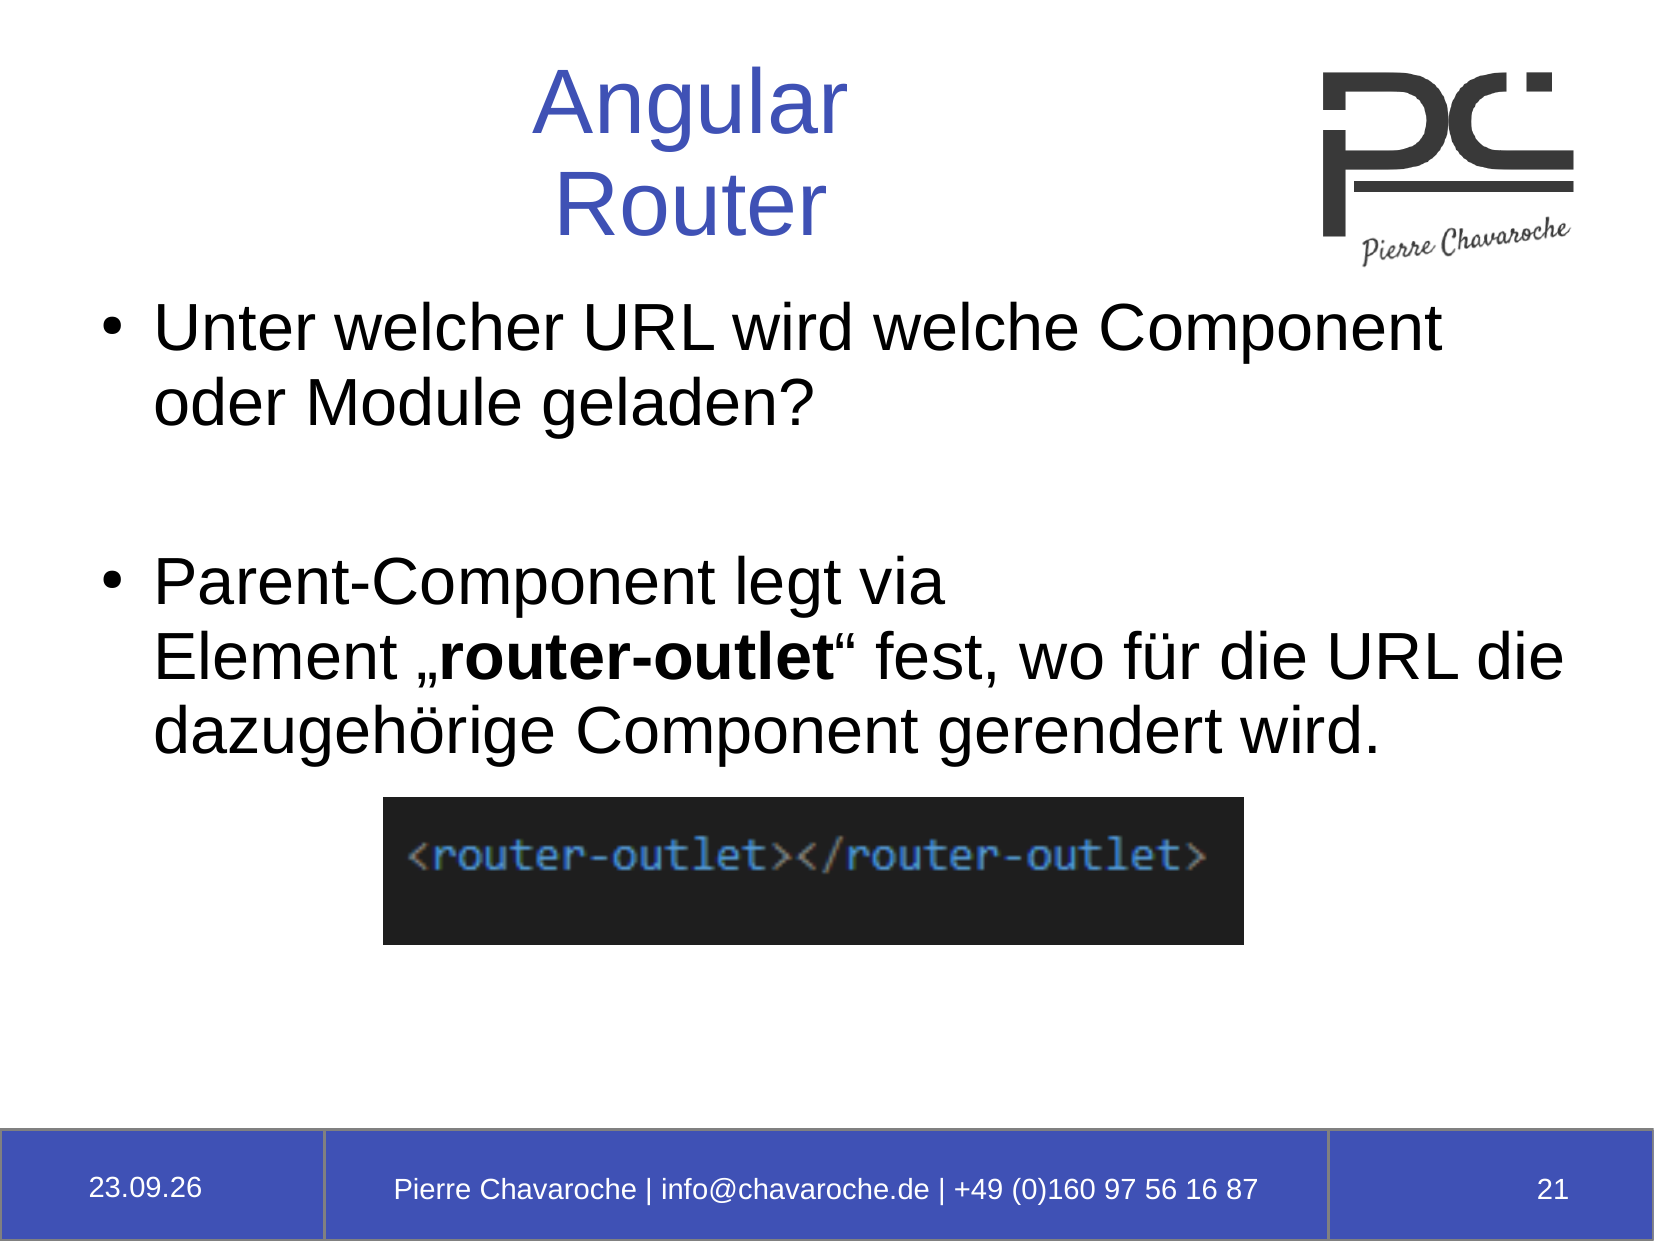

# Angular Router
Unter welcher URL wird welche Component oder Module geladen?
Parent-Component legt via
Element „router-outlet“ fest, wo für die URL die dazugehörige Component gerendert wird.
Pierre Chavaroche | info@chavaroche.de | +49 (0)160 97 56 16 87
21